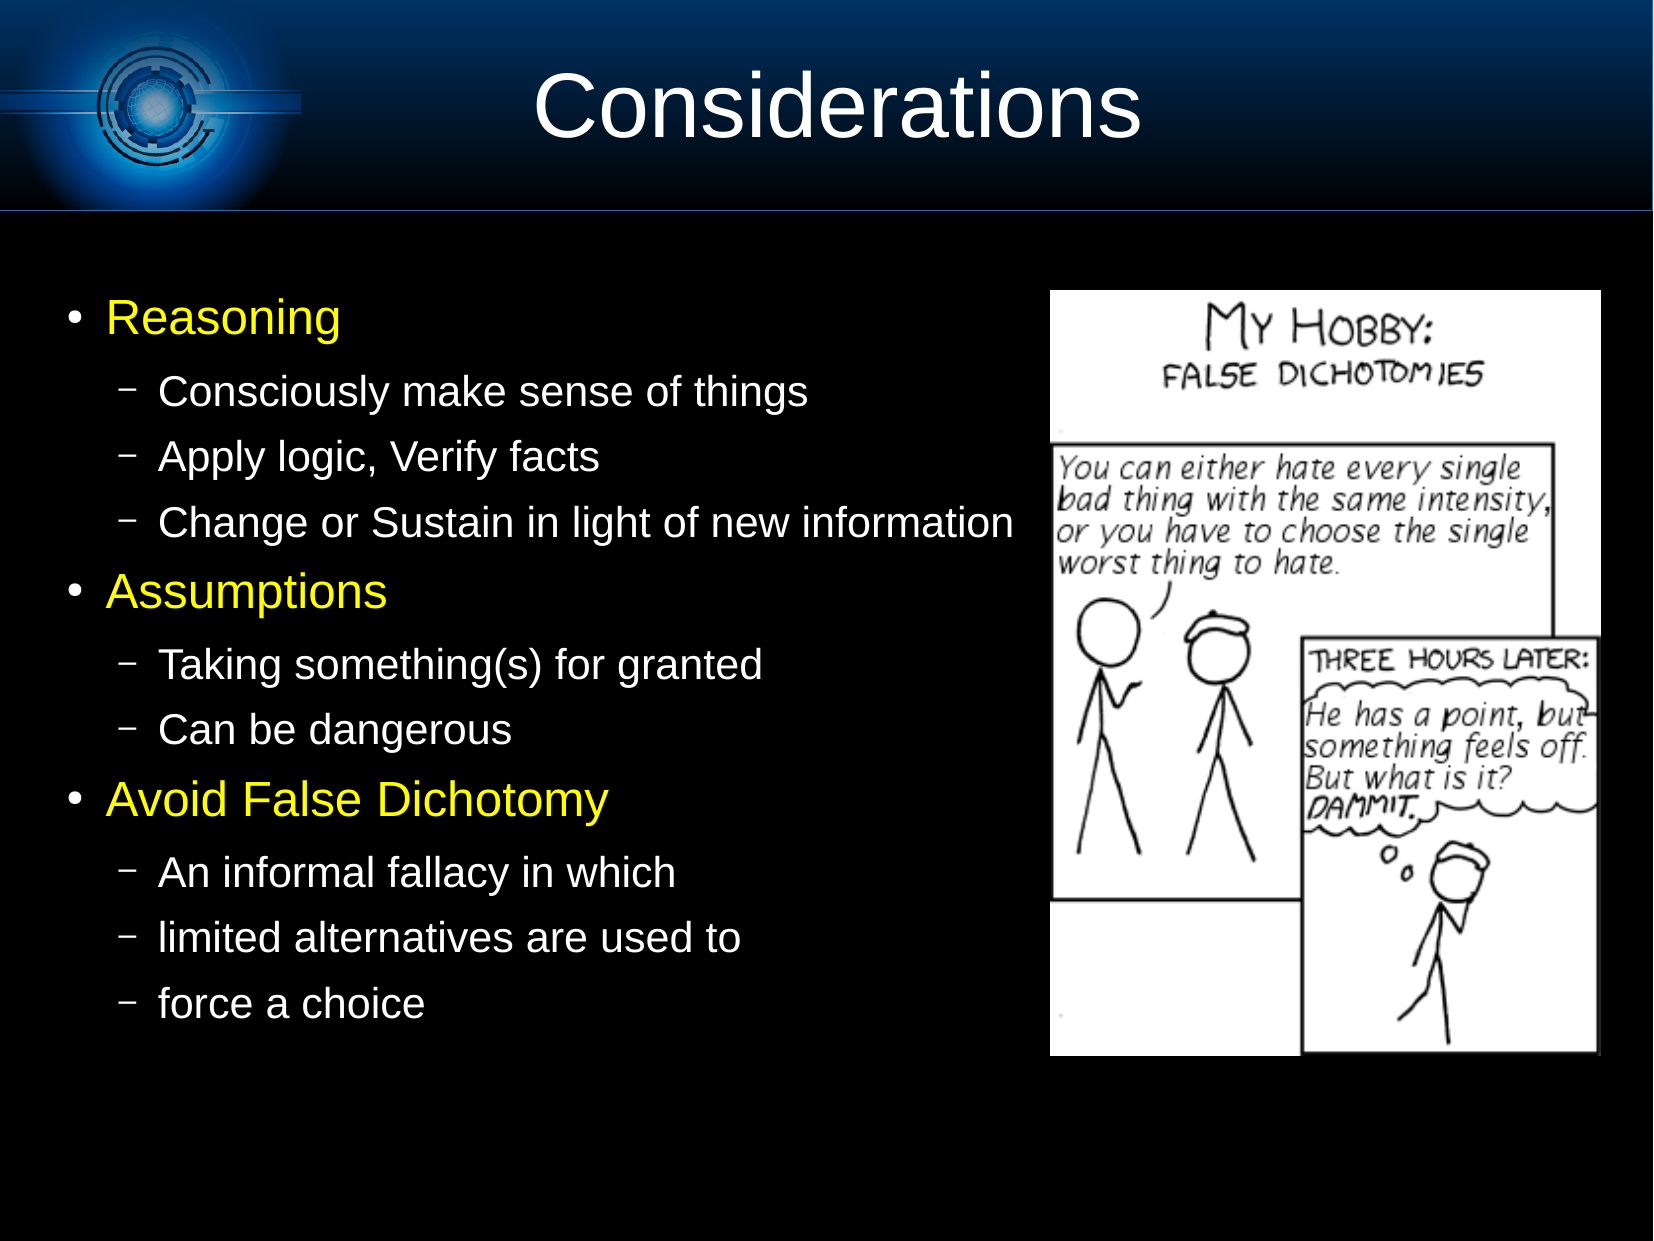

# Considerations
Reasoning
Consciously make sense of things
Apply logic, Verify facts
Change or Sustain in light of new information
Assumptions
Taking something(s) for granted
Can be dangerous
Avoid False Dichotomy
An informal fallacy in which
limited alternatives are used to
force a choice